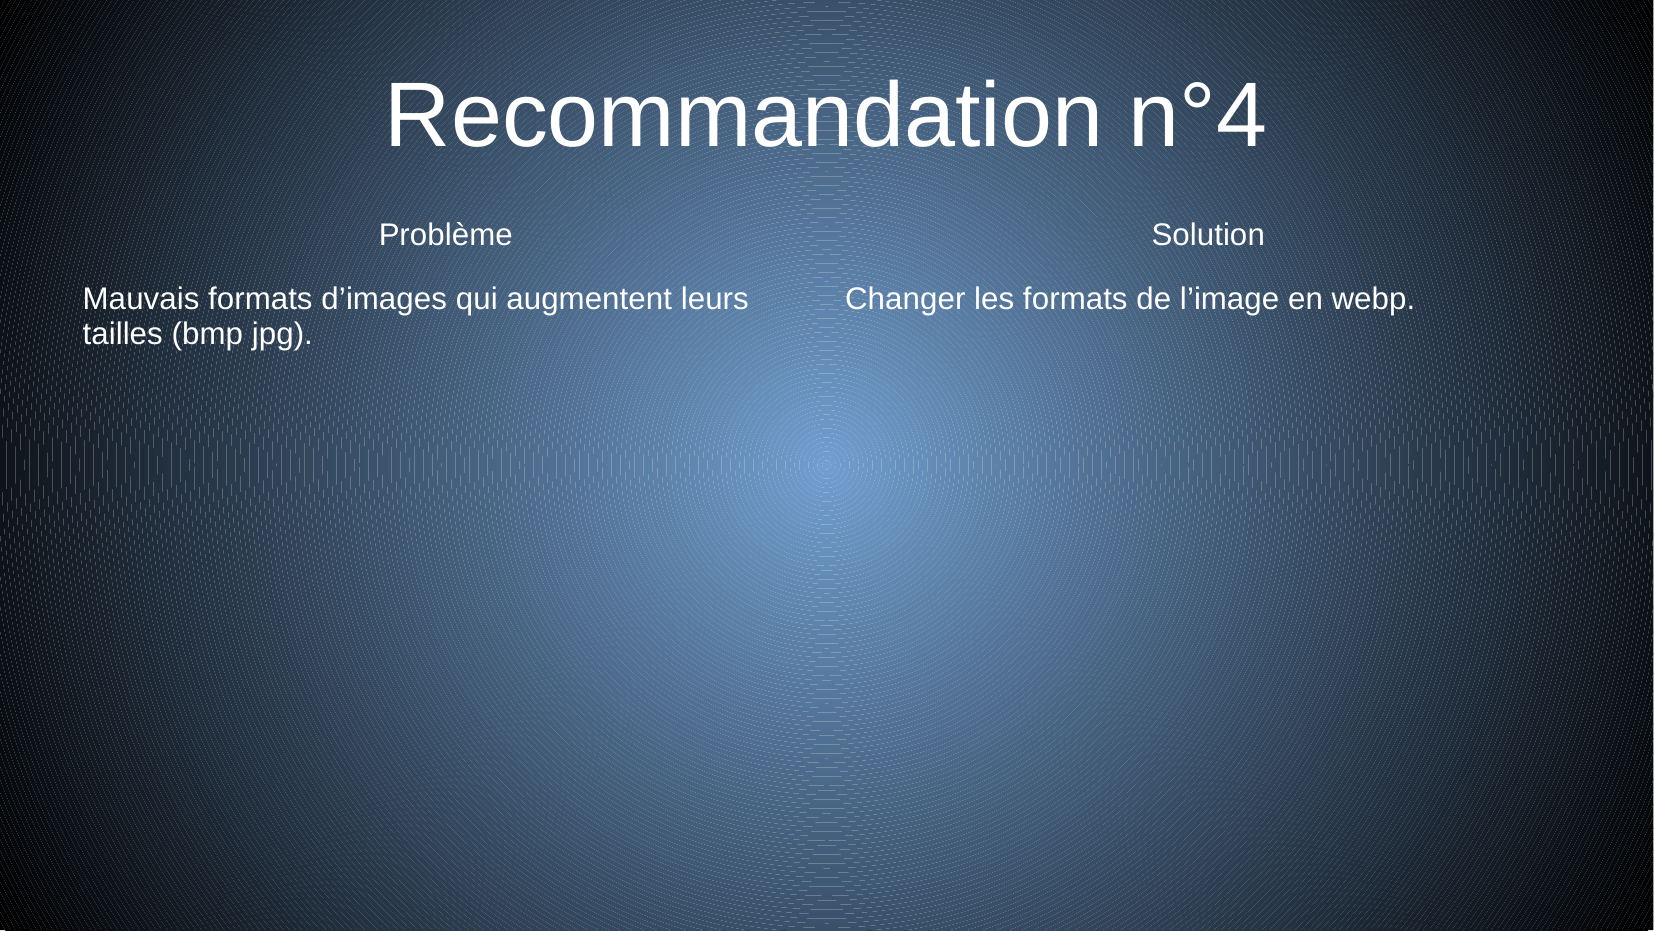

# Recommandation n°4
Problème
Mauvais formats d’images qui augmentent leurs tailles (bmp jpg).
Solution
Changer les formats de l’image en webp.